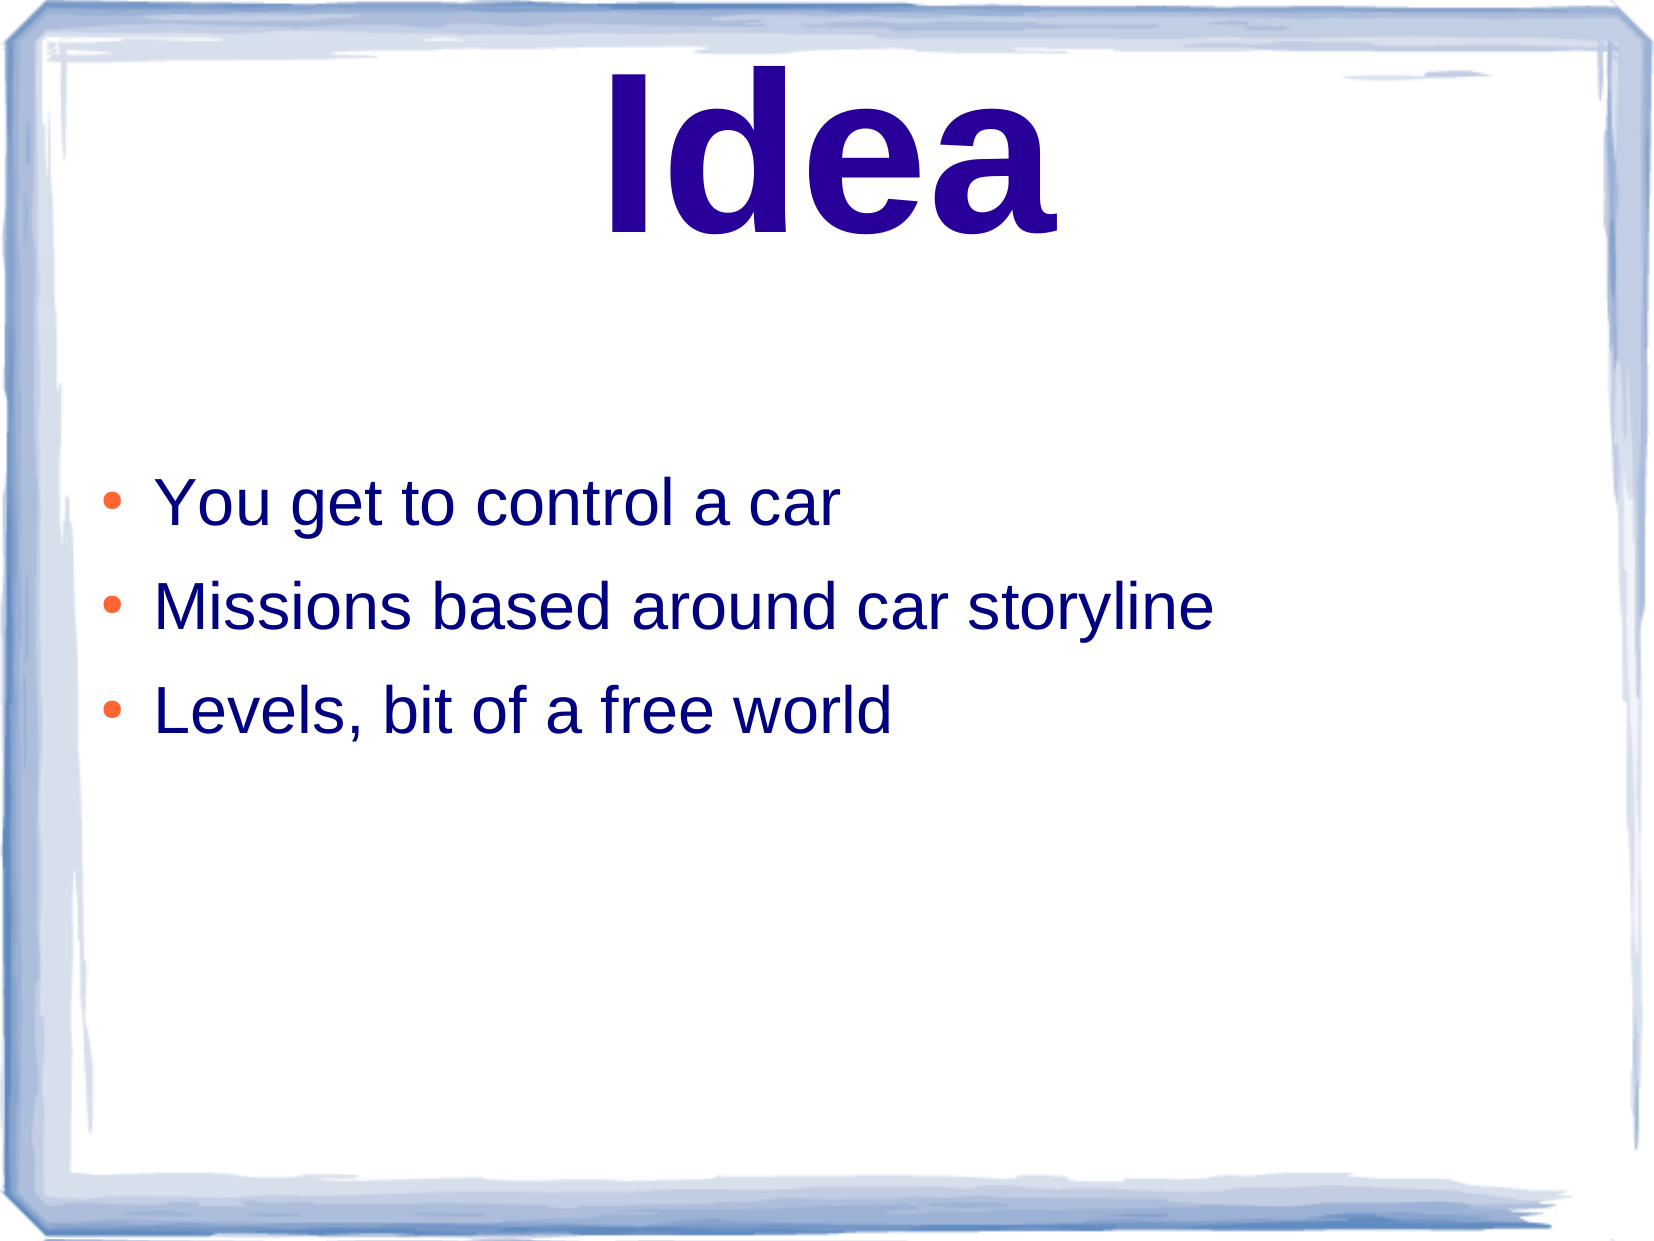

# Idea
You get to control a car
Missions based around car storyline
Levels, bit of a free world